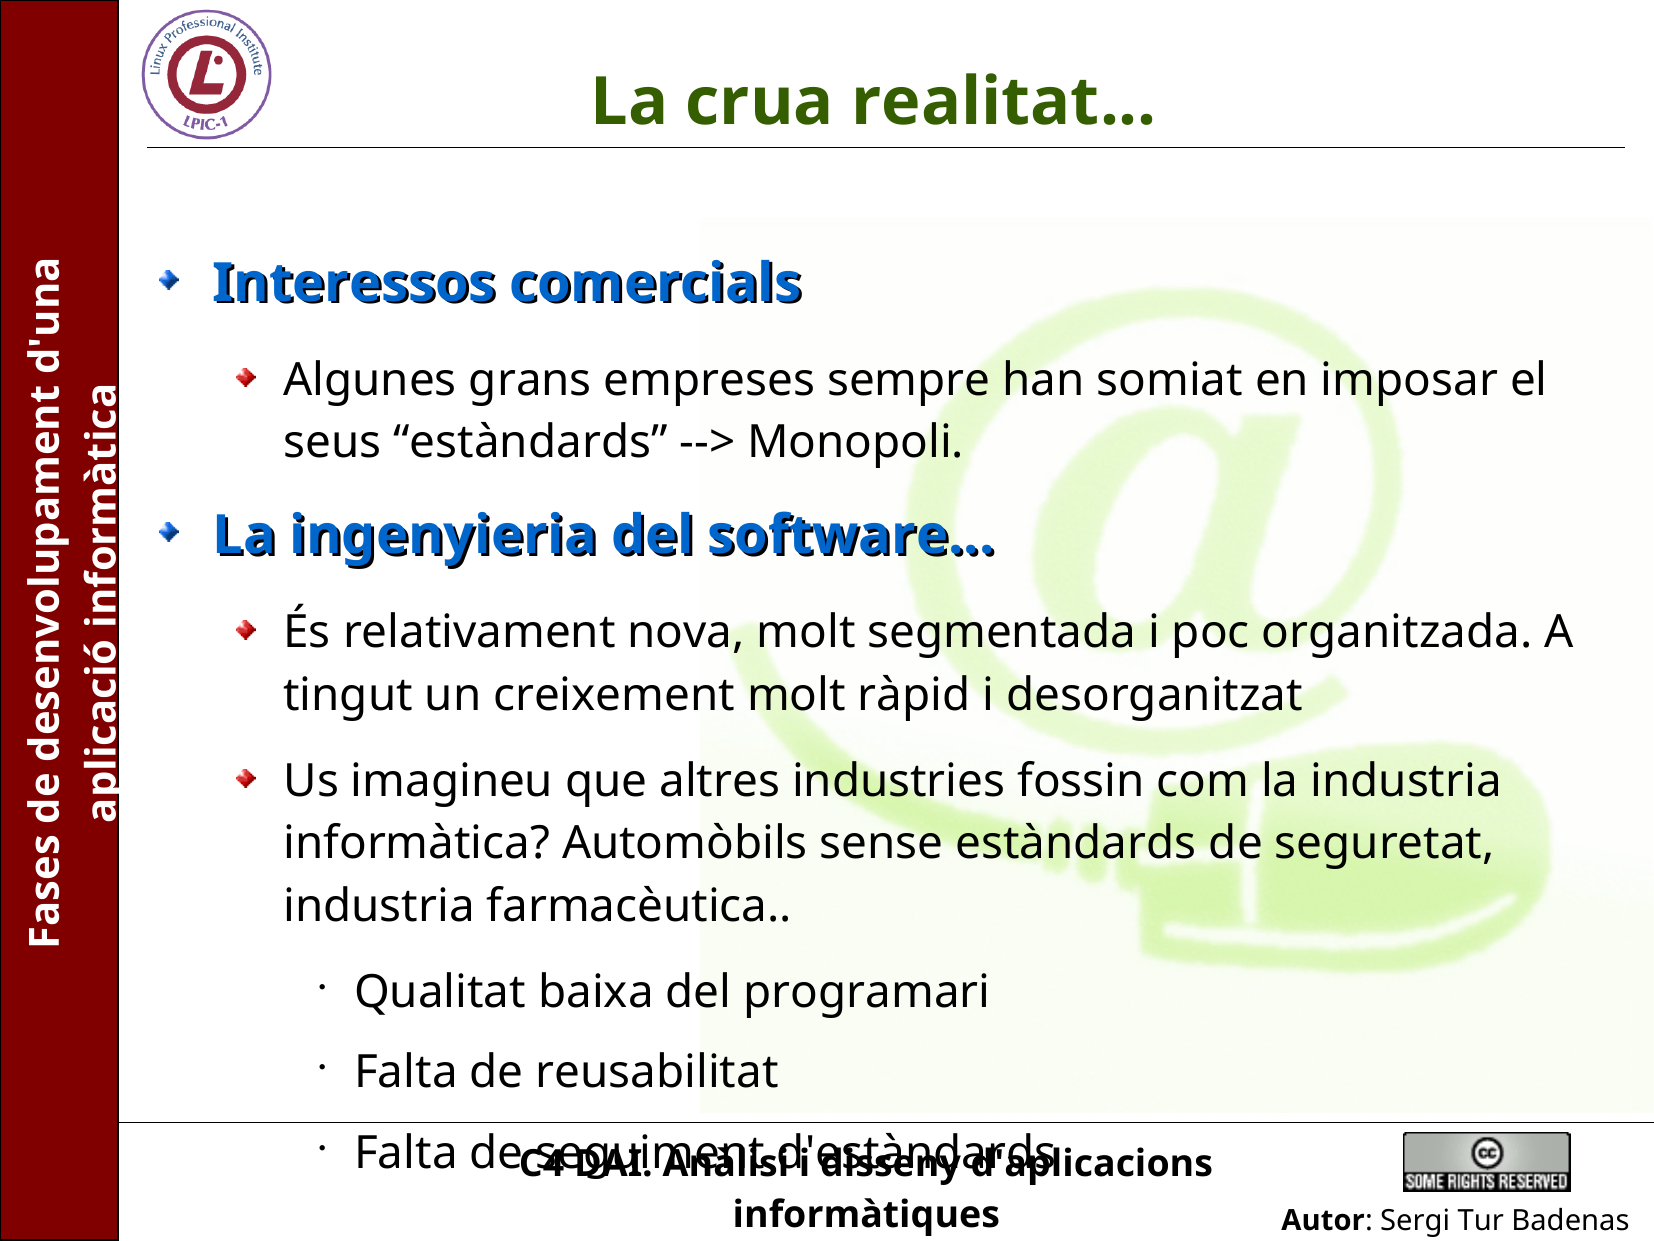

# La crua realitat...
Interessos comercials
Algunes grans empreses sempre han somiat en imposar el seus “estàndards” --> Monopoli.
La ingenyieria del software...
És relativament nova, molt segmentada i poc organitzada. A tingut un creixement molt ràpid i desorganitzat
Us imagineu que altres industries fossin com la industria informàtica? Automòbils sense estàndards de seguretat, industria farmacèutica..
Qualitat baixa del programari
Falta de reusabilitat
Falta de seguiment d'estàndards